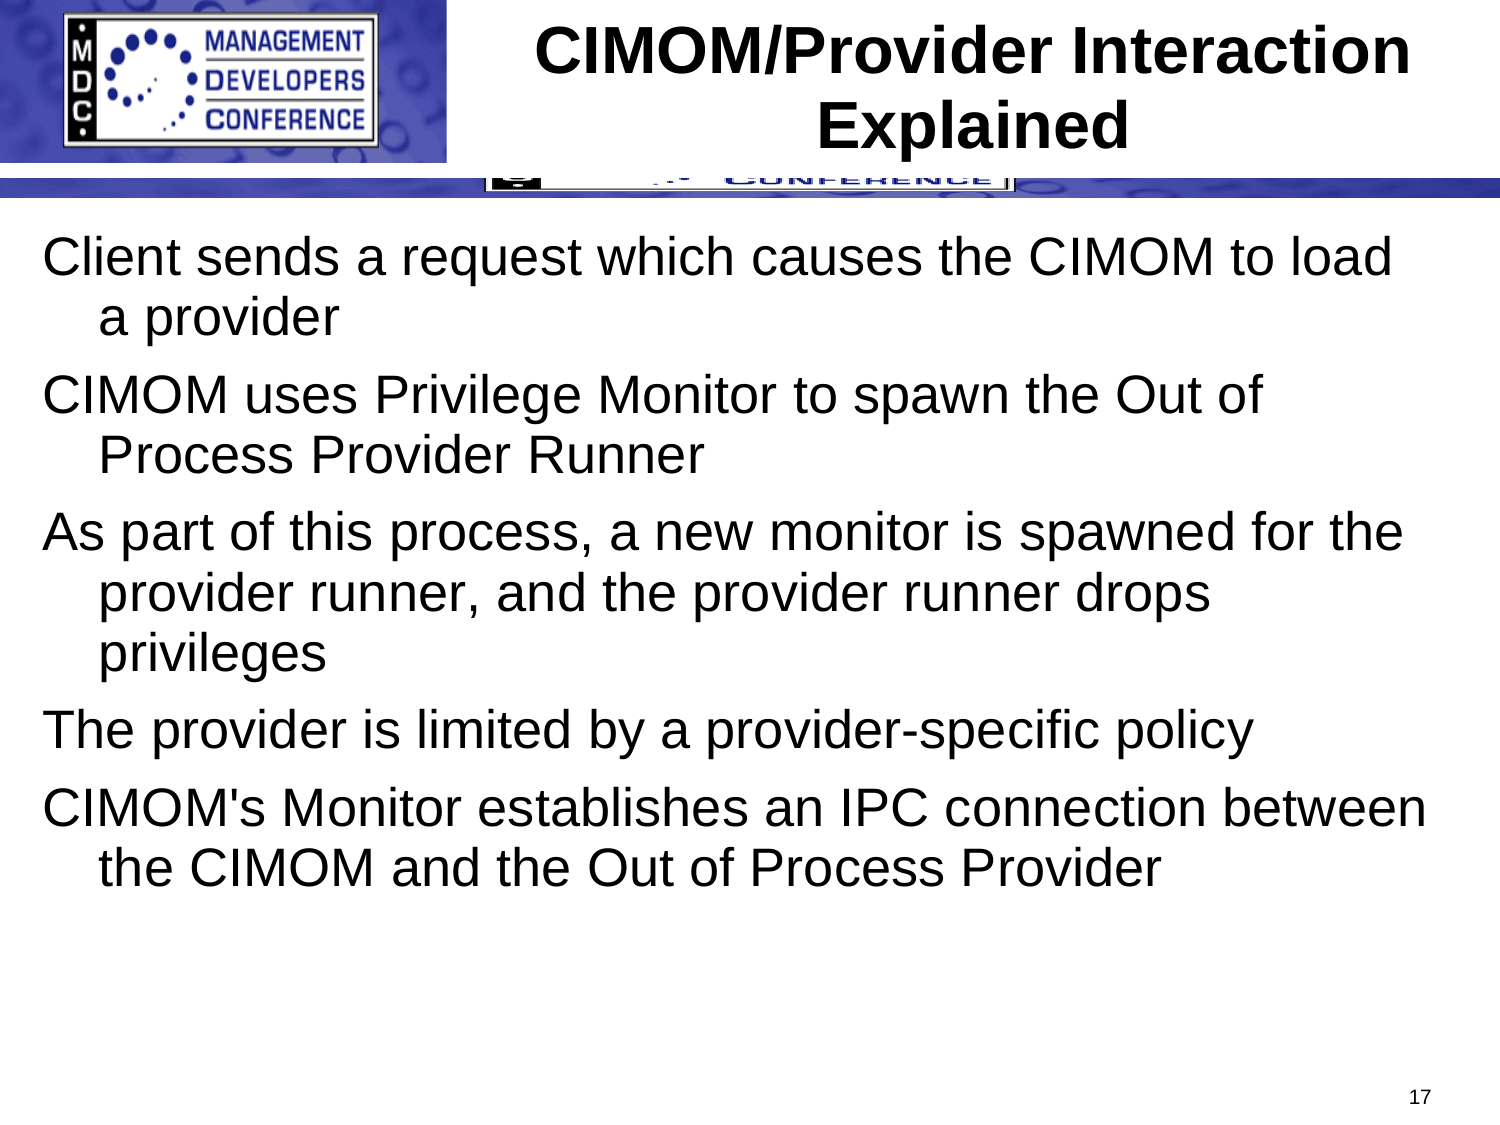

# CIMOM/Provider Interaction Explained
Client sends a request which causes the CIMOM to load a provider
CIMOM uses Privilege Monitor to spawn the Out of Process Provider Runner
As part of this process, a new monitor is spawned for the provider runner, and the provider runner drops privileges
The provider is limited by a provider-specific policy
CIMOM's Monitor establishes an IPC connection between the CIMOM and the Out of Process Provider
17